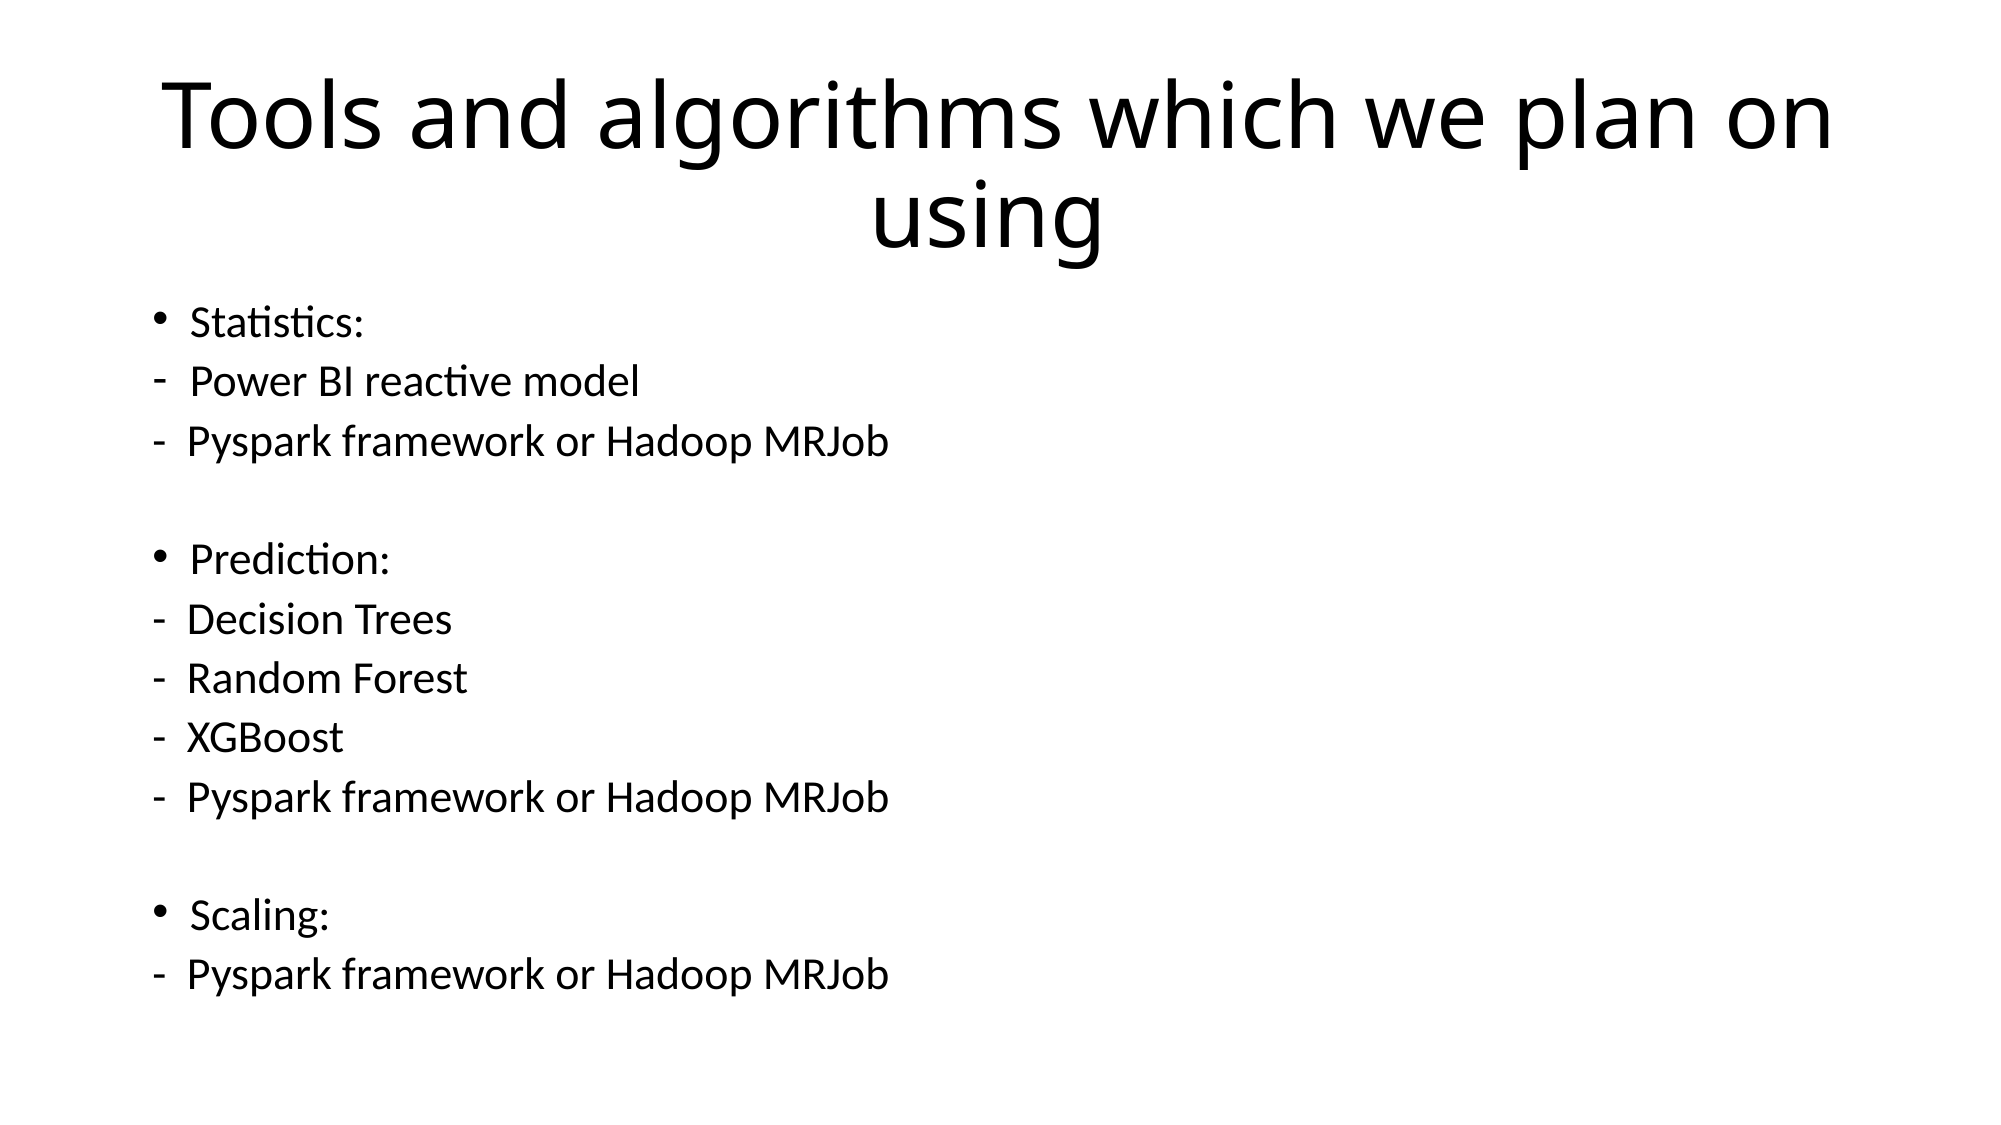

# Tools and algorithms which we plan on using
Statistics:
Power BI reactive model
- Pyspark framework or Hadoop MRJob
Prediction:
- Decision Trees
- Random Forest
- XGBoost
- Pyspark framework or Hadoop MRJob
Scaling:
- Pyspark framework or Hadoop MRJob